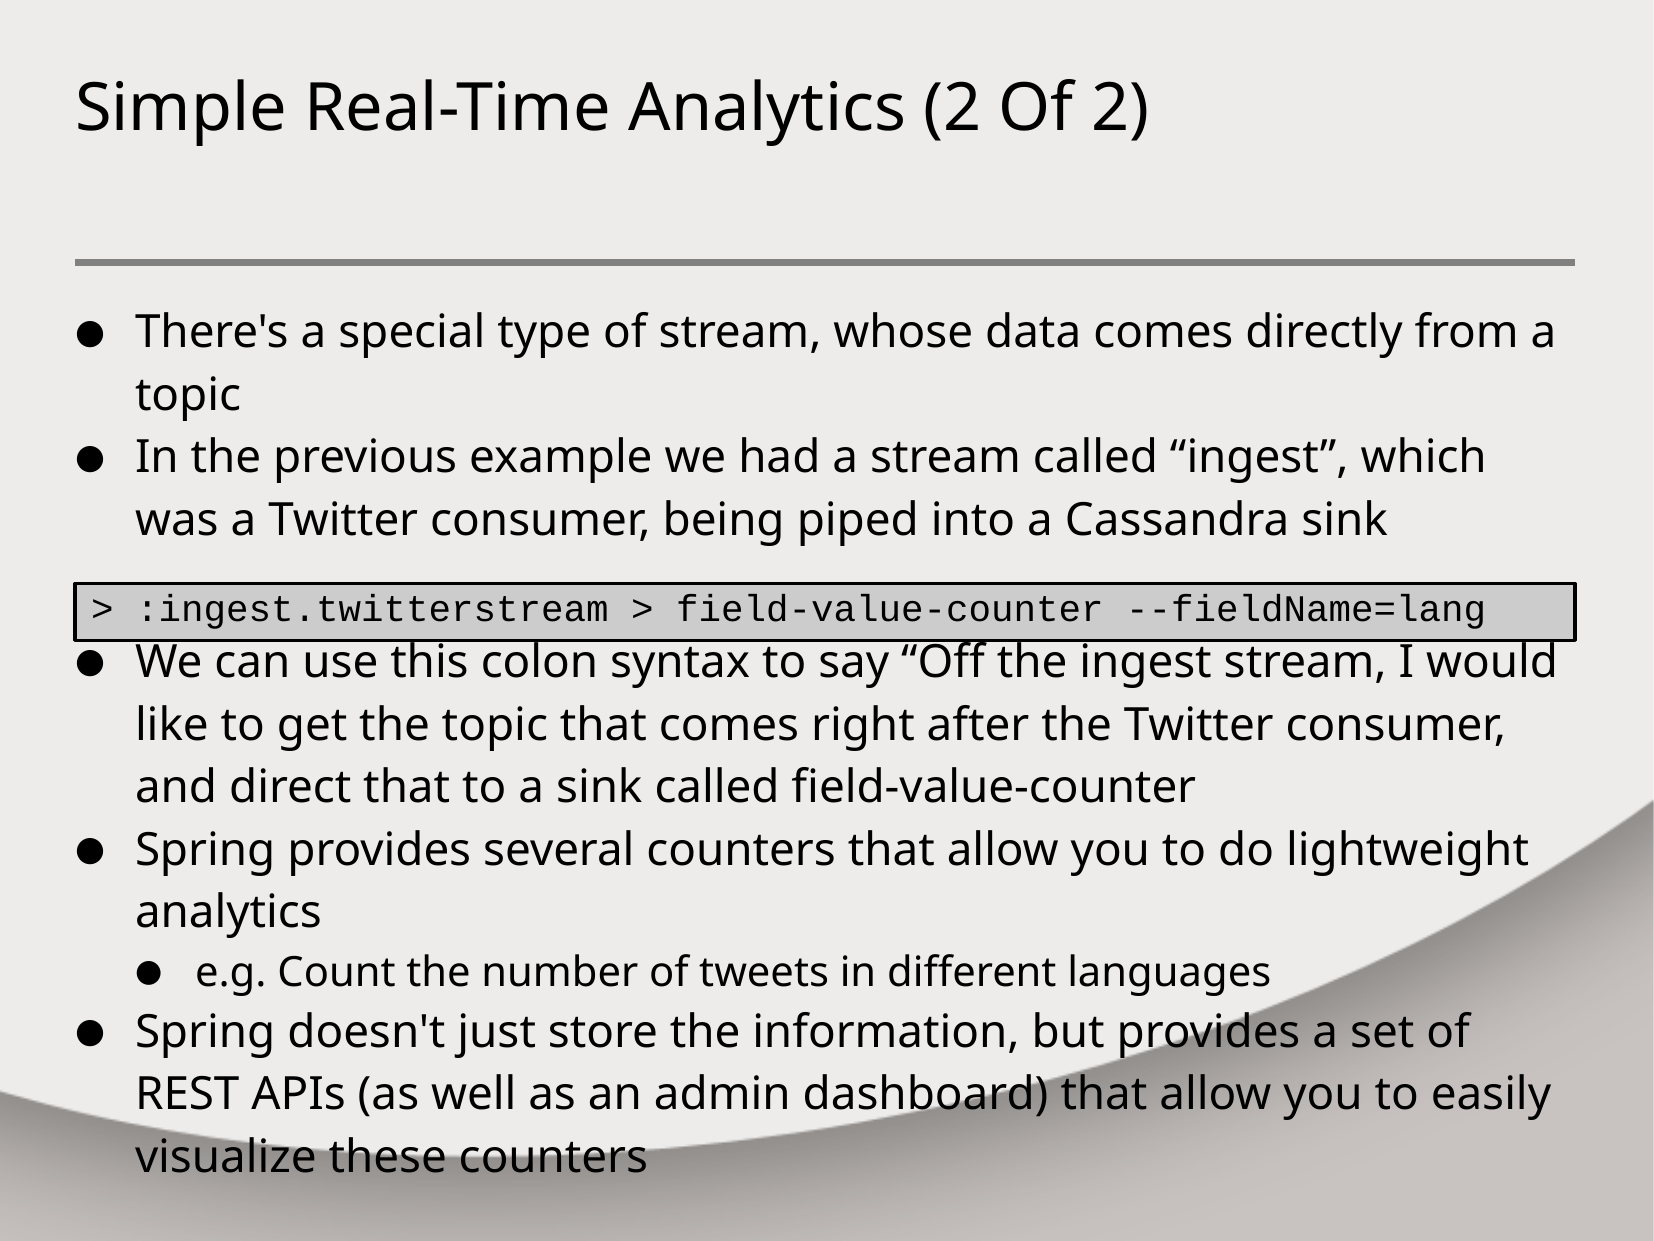

# Simple Real-Time Analytics (2 Of 2)
There's a special type of stream, whose data comes directly from a topic
In the previous example we had a stream called “ingest”, which was a Twitter consumer, being piped into a Cassandra sink
We can use this colon syntax to say “Off the ingest stream, I would like to get the topic that comes right after the Twitter consumer, and direct that to a sink called field-value-counter
Spring provides several counters that allow you to do lightweight analytics
e.g. Count the number of tweets in different languages
Spring doesn't just store the information, but provides a set of REST APIs (as well as an admin dashboard) that allow you to easily visualize these counters
> :ingest.twitterstream > field-value-counter --fieldName=lang